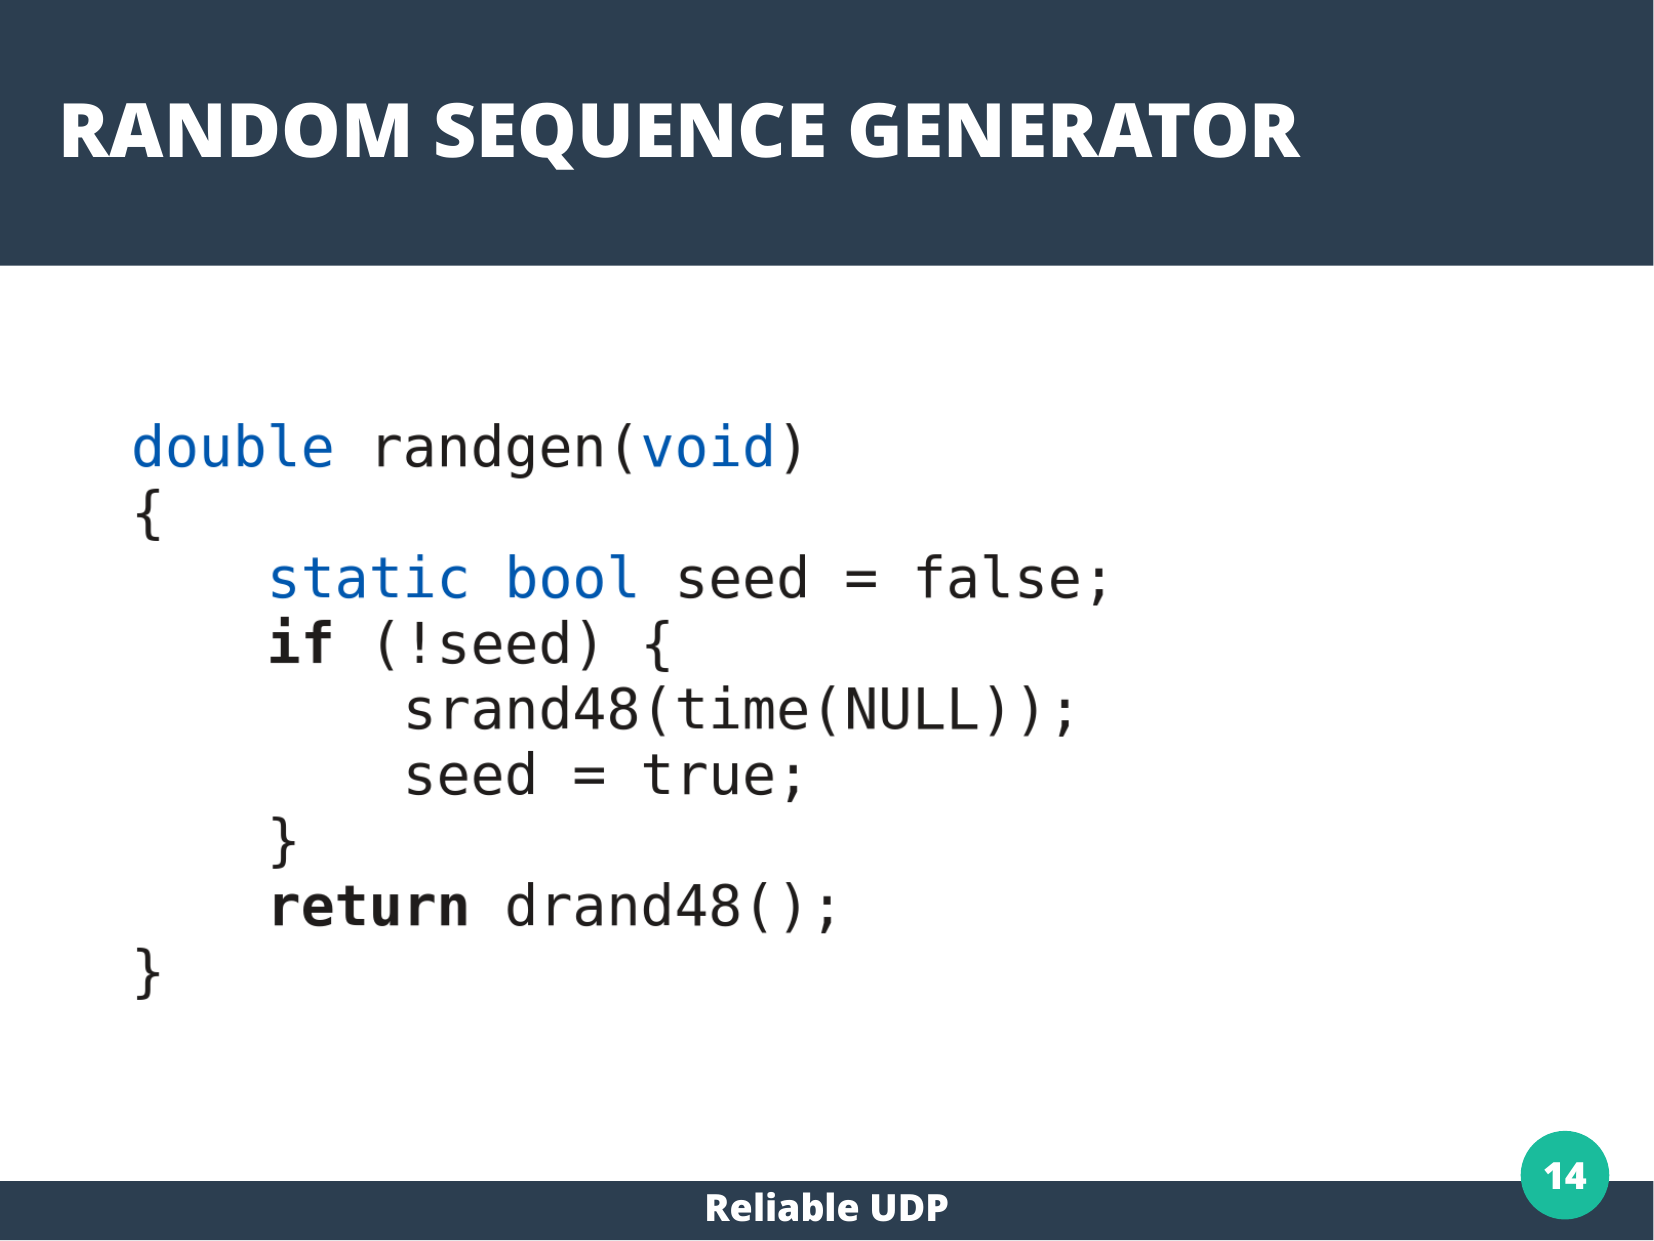

# RANDOM SEQUENCE GENERATOR
14
Reliable UDP